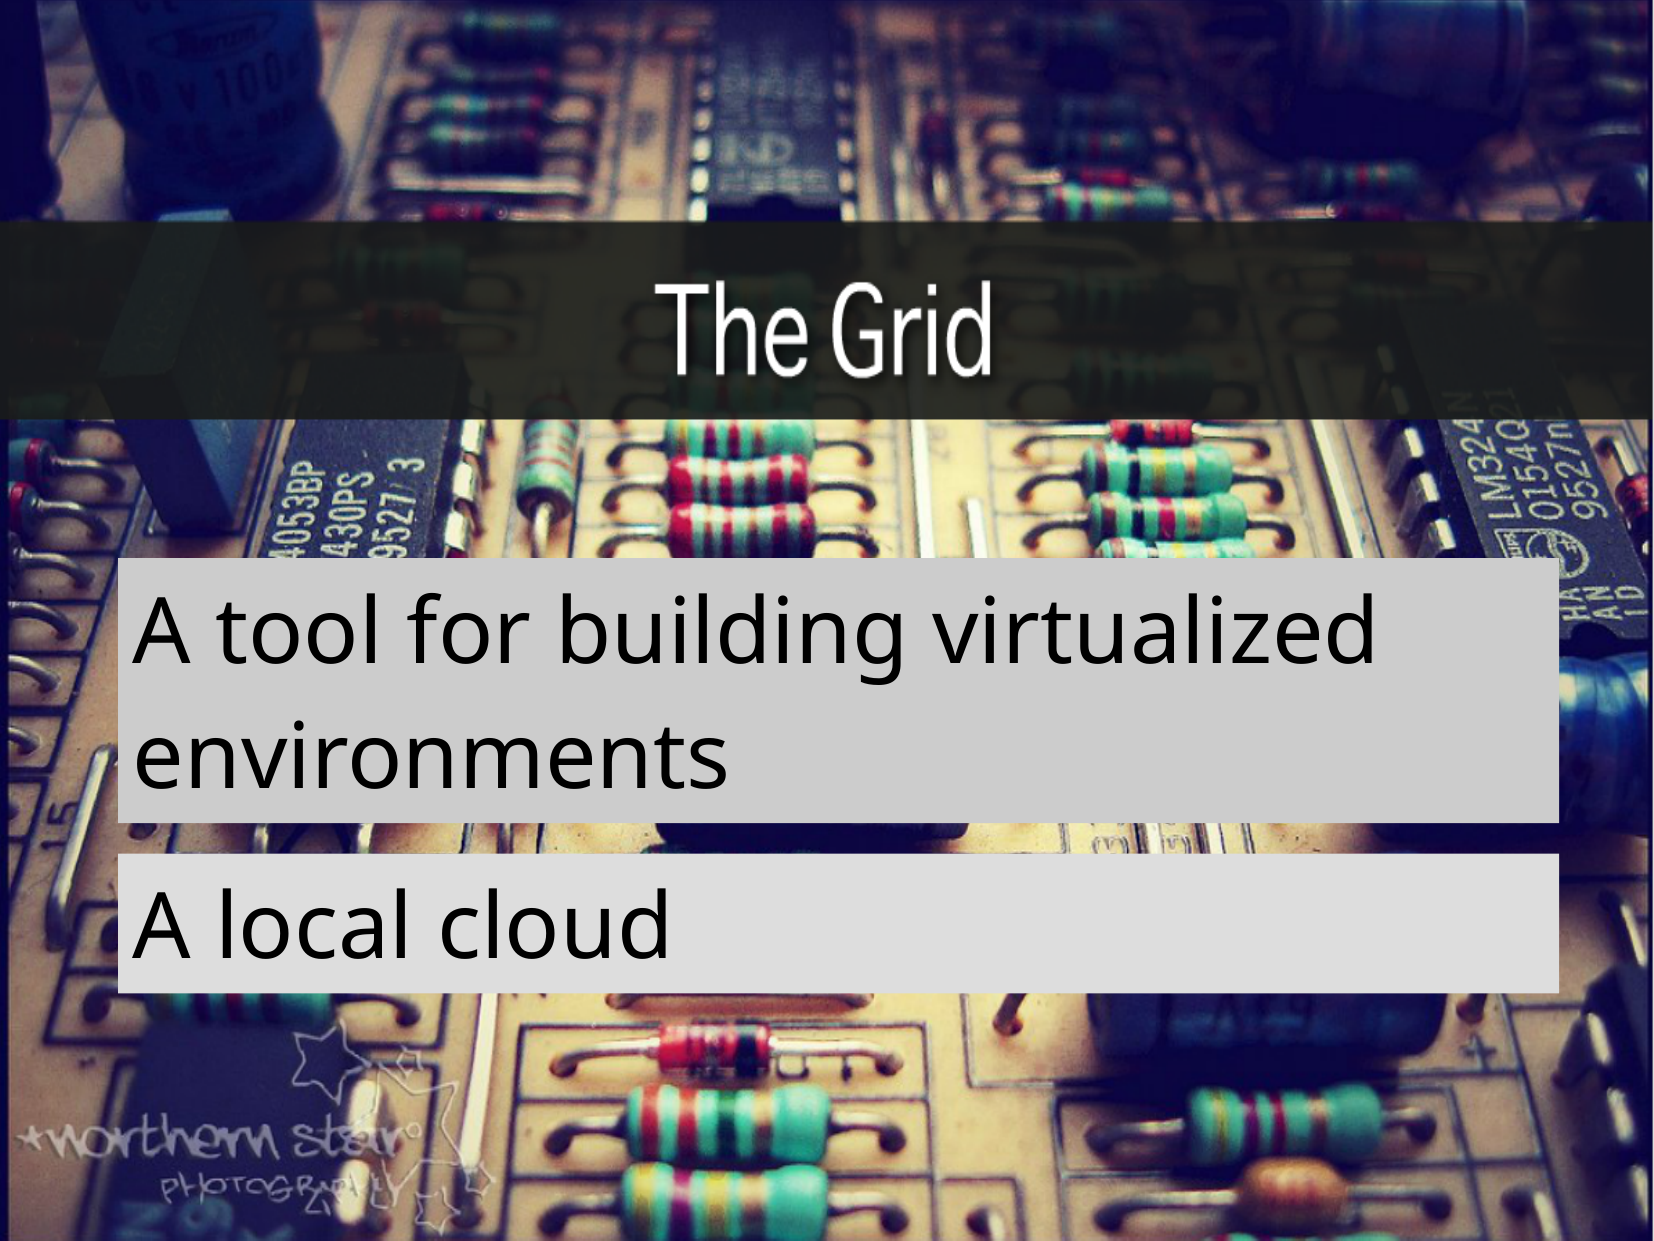

A tool for building virtualized environments
A local cloud